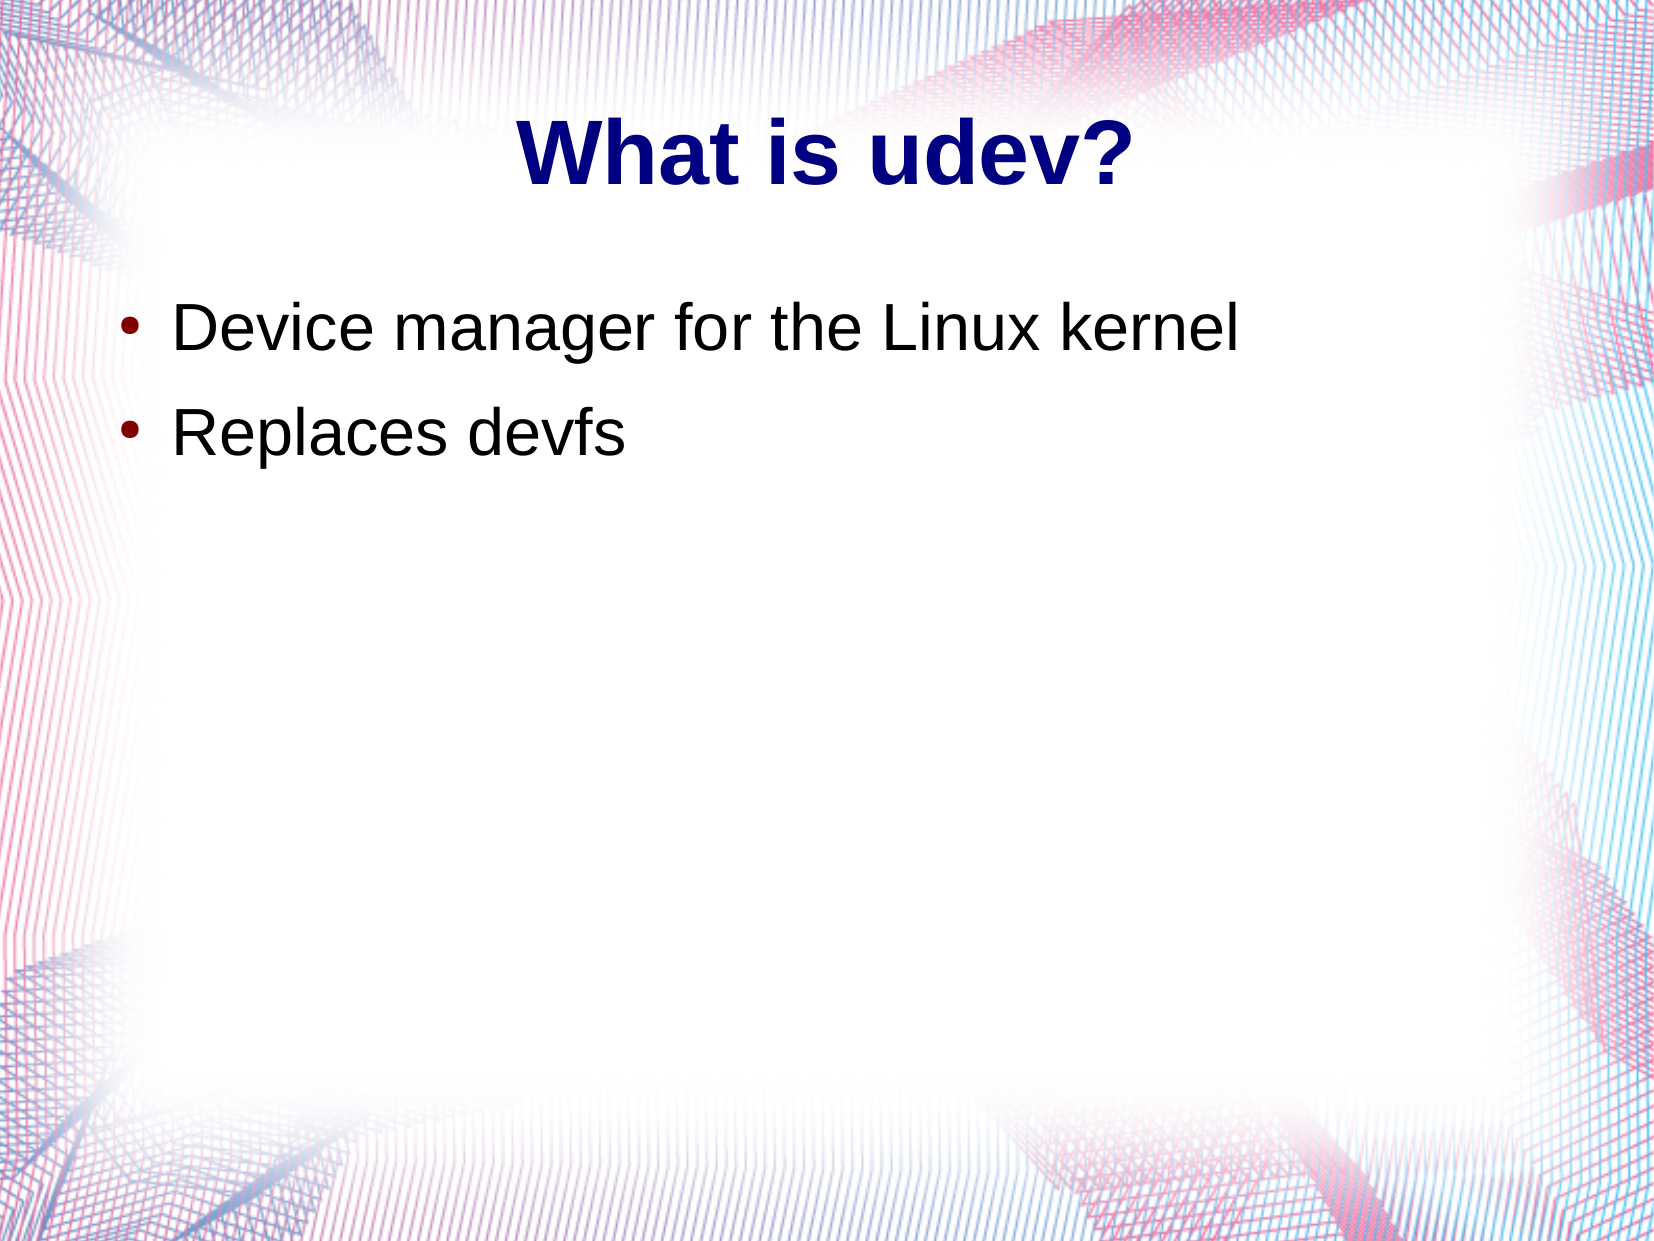

# What is udev?
Device manager for the Linux kernel
Replaces devfs